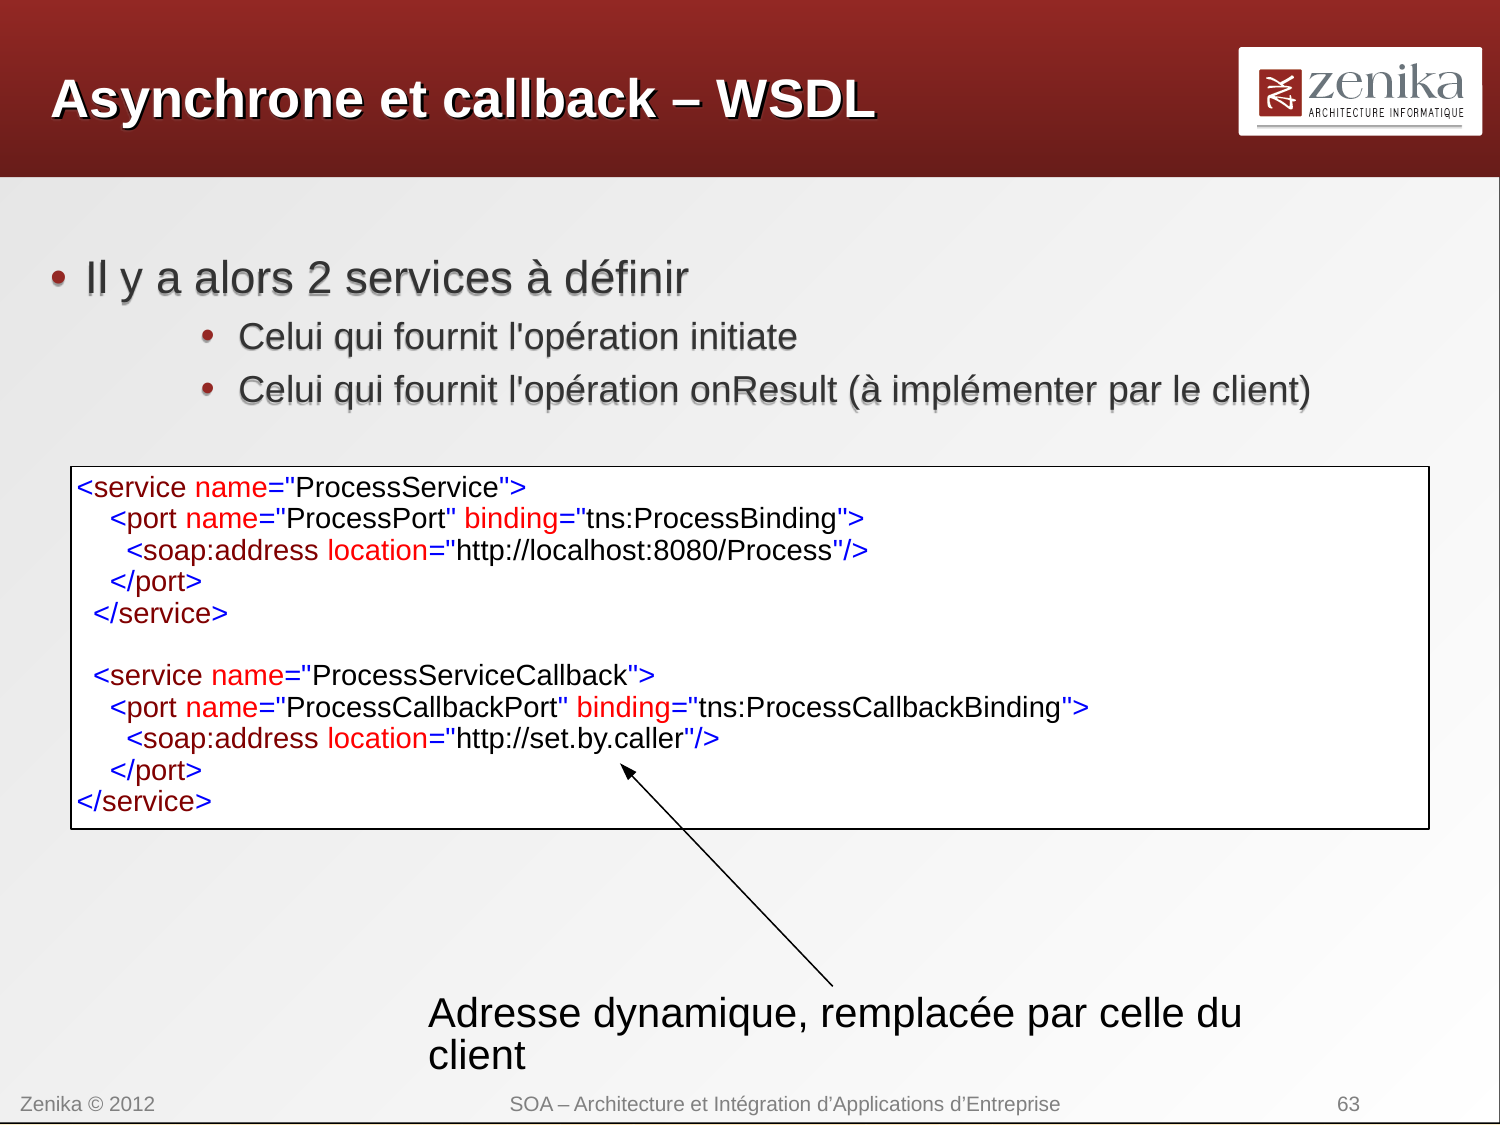

# Asynchrone et callback – WSDL
Il y a alors 2 services à définir
Celui qui fournit l'opération initiate
Celui qui fournit l'opération onResult (à implémenter par le client)
<service name="ProcessService">
 <port name="ProcessPort" binding="tns:ProcessBinding">
 <soap:address location="http://localhost:8080/Process"/>
 </port>
 </service>
 <service name="ProcessServiceCallback">
 <port name="ProcessCallbackPort" binding="tns:ProcessCallbackBinding">
 <soap:address location="http://set.by.caller"/>
 </port>
</service>
Adresse dynamique, remplacée par celle du client